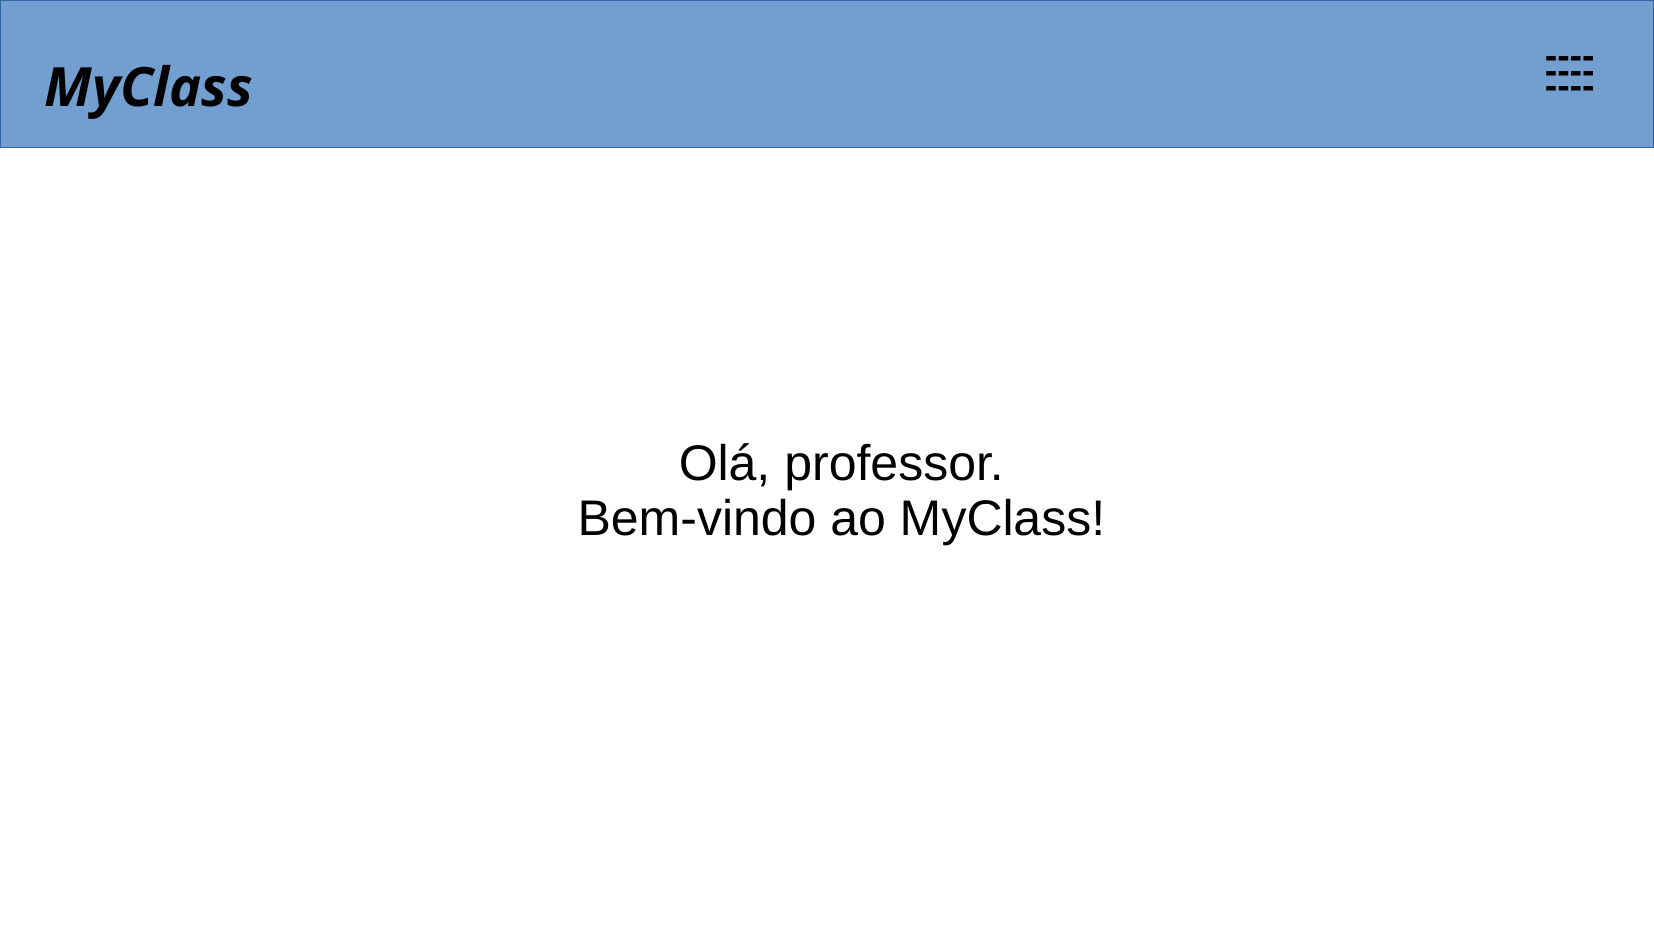

----
----
----
MyClass
Olá, professor.
Bem-vindo ao MyClass!